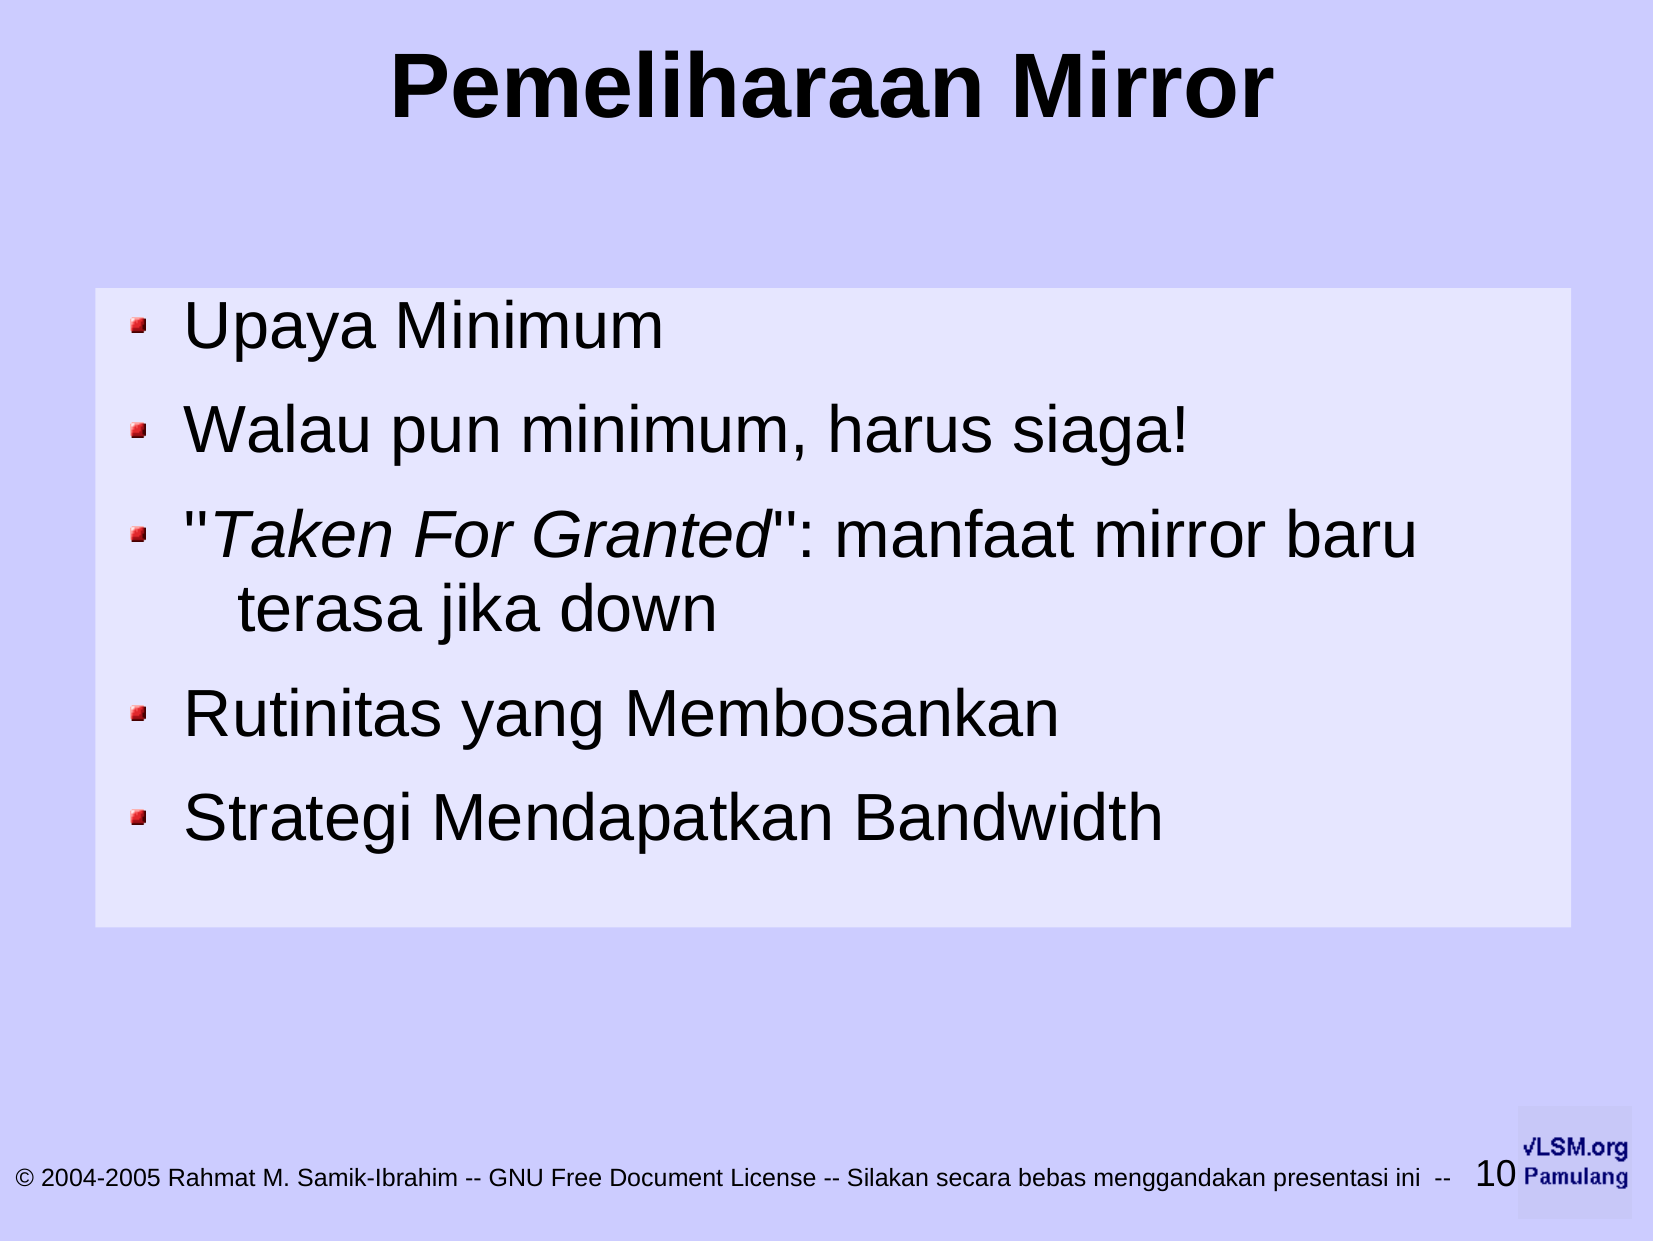

# Pemeliharaan Mirror
Upaya Minimum
Walau pun minimum, harus siaga!
''Taken For Granted'': manfaat mirror baru terasa jika down
Rutinitas yang Membosankan
Strategi Mendapatkan Bandwidth